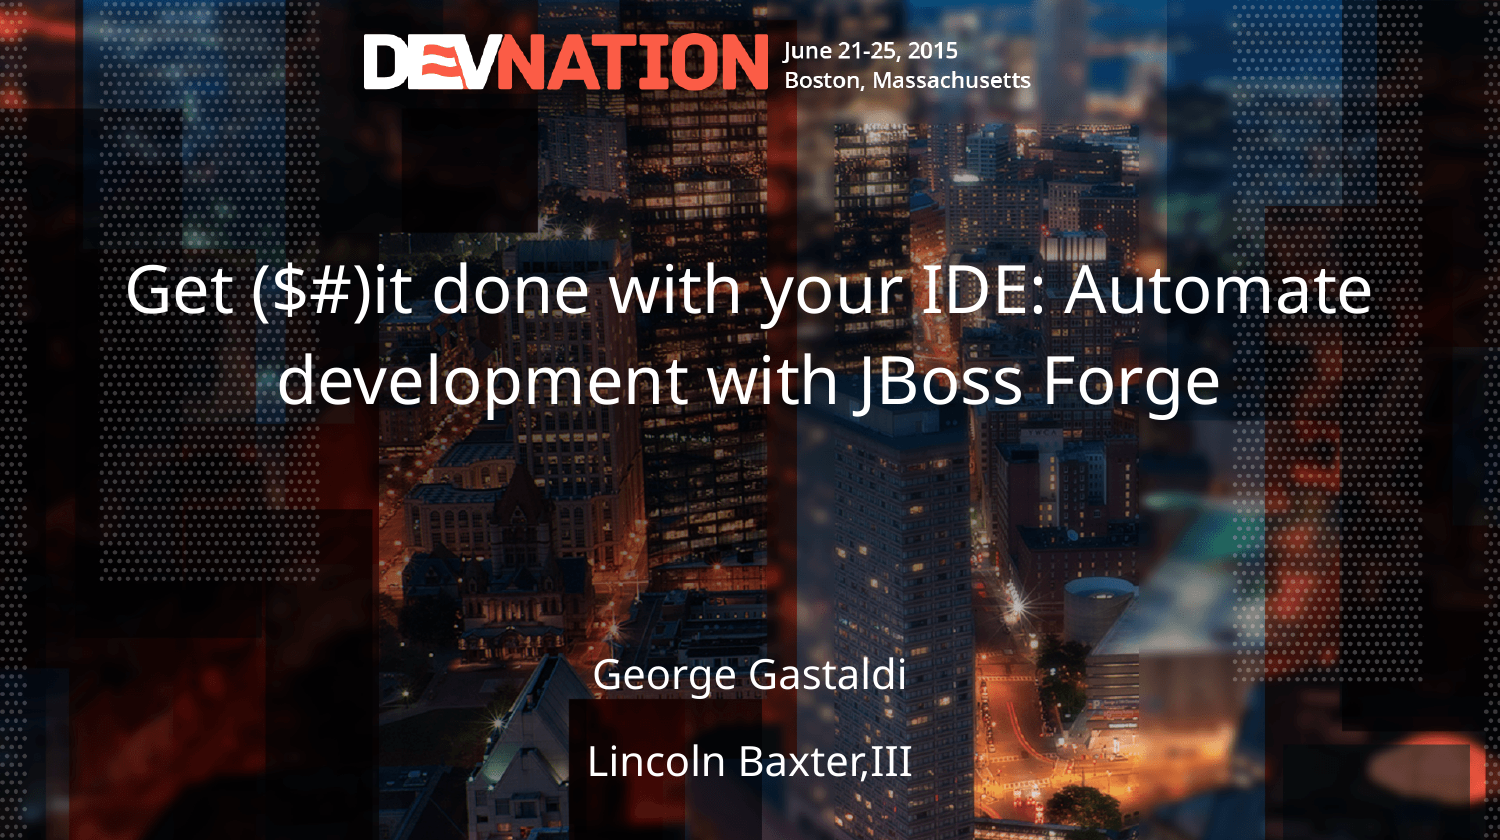

# Get ($#)it done with your IDE: Automate development with JBoss Forge
George Gastaldi
Lincoln Baxter,III